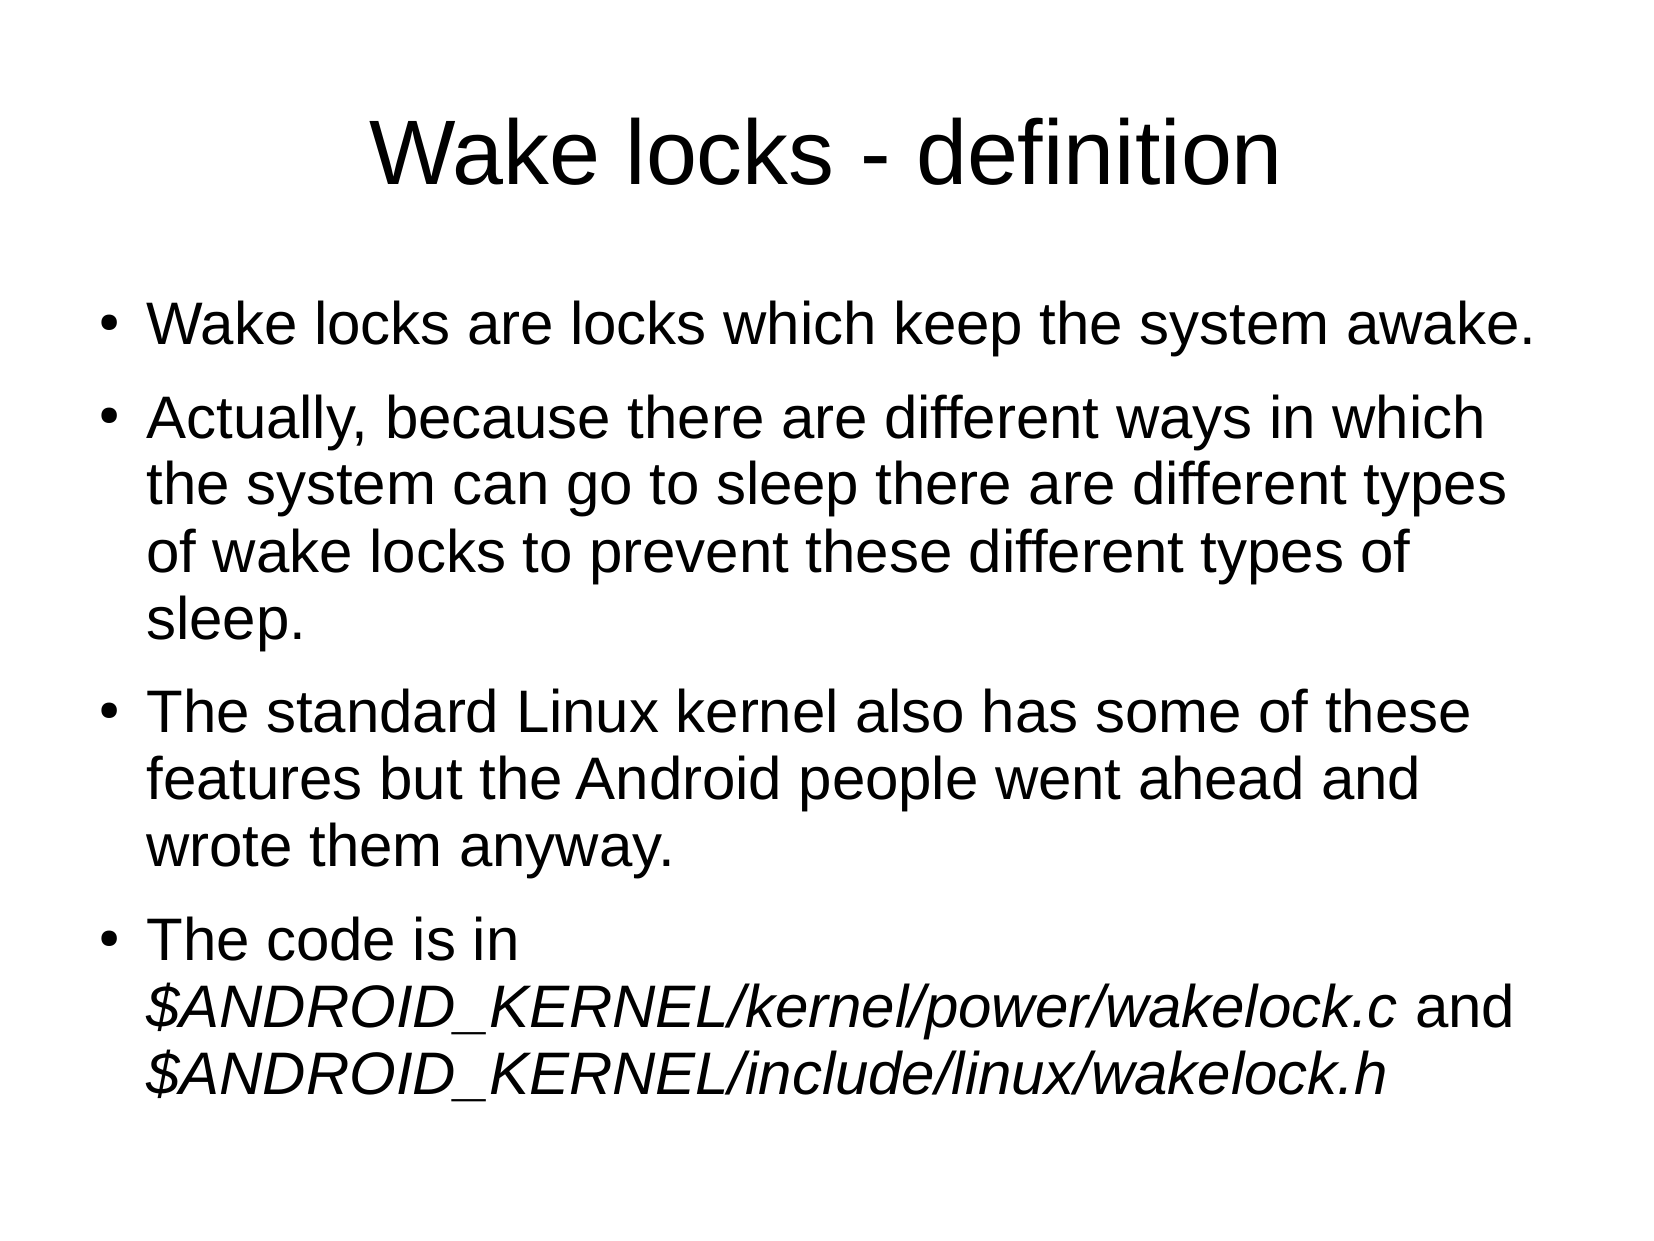

# Wake locks - definition
Wake locks are locks which keep the system awake.
Actually, because there are different ways in which the system can go to sleep there are different types of wake locks to prevent these different types of sleep.
The standard Linux kernel also has some of these features but the Android people went ahead and wrote them anyway.
The code is in $ANDROID_KERNEL/kernel/power/wakelock.c and $ANDROID_KERNEL/include/linux/wakelock.h